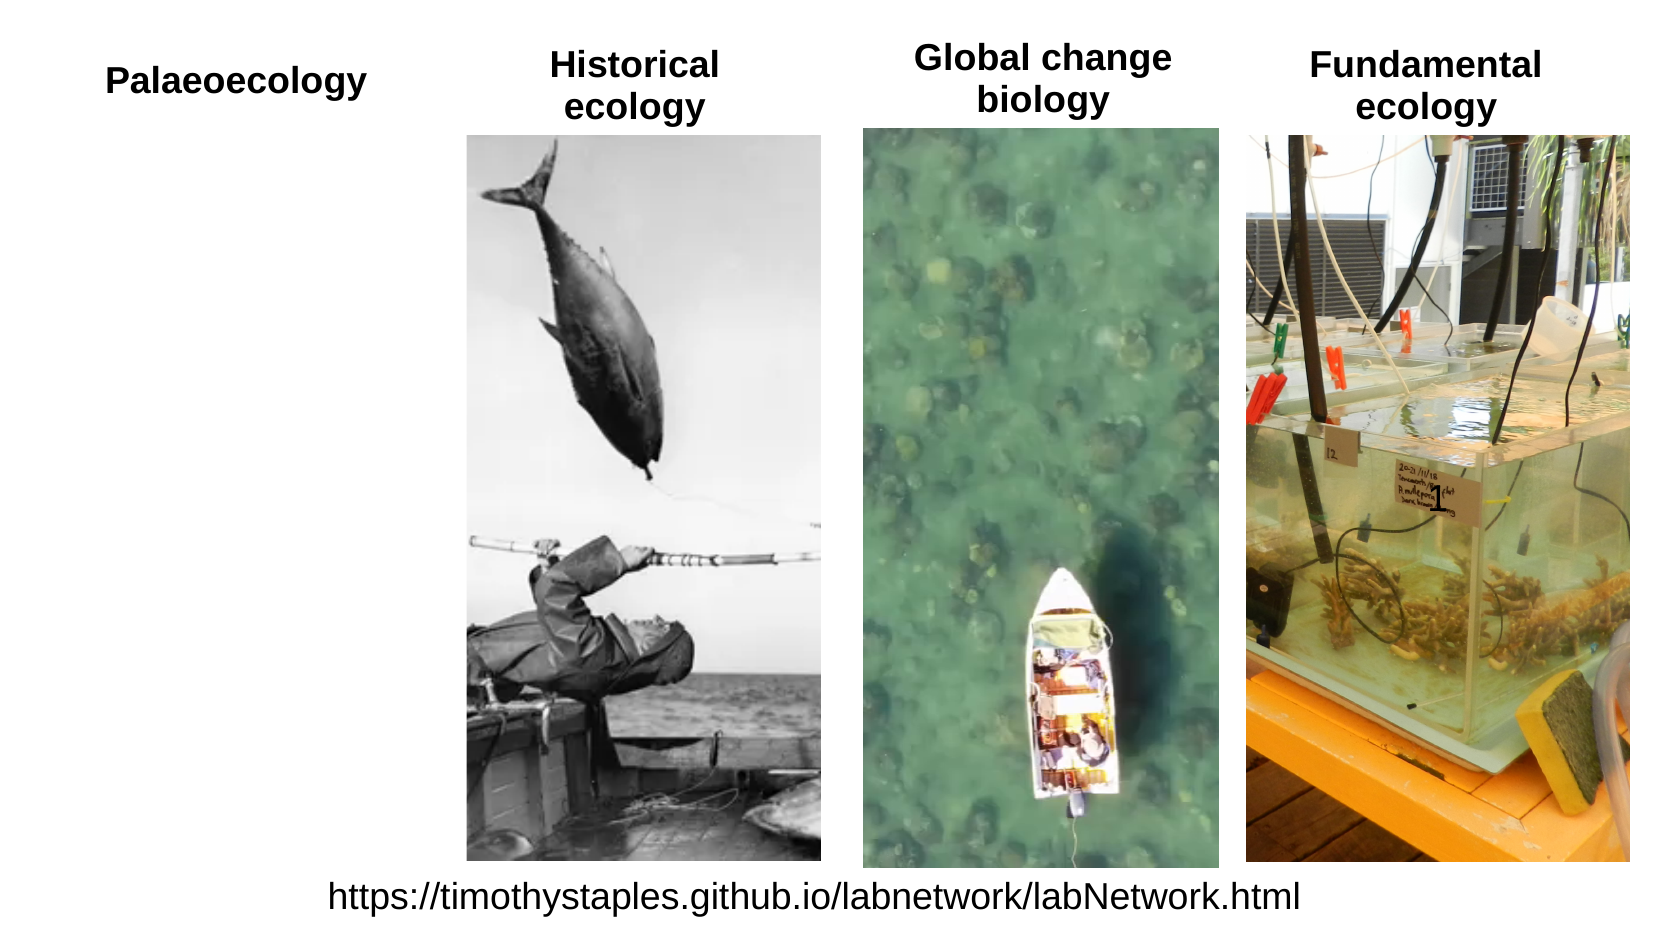

Global change biology
Historical ecology
Fundamental ecology
Palaeoecology
1
https://timothystaples.github.io/labnetwork/labNetwork.html